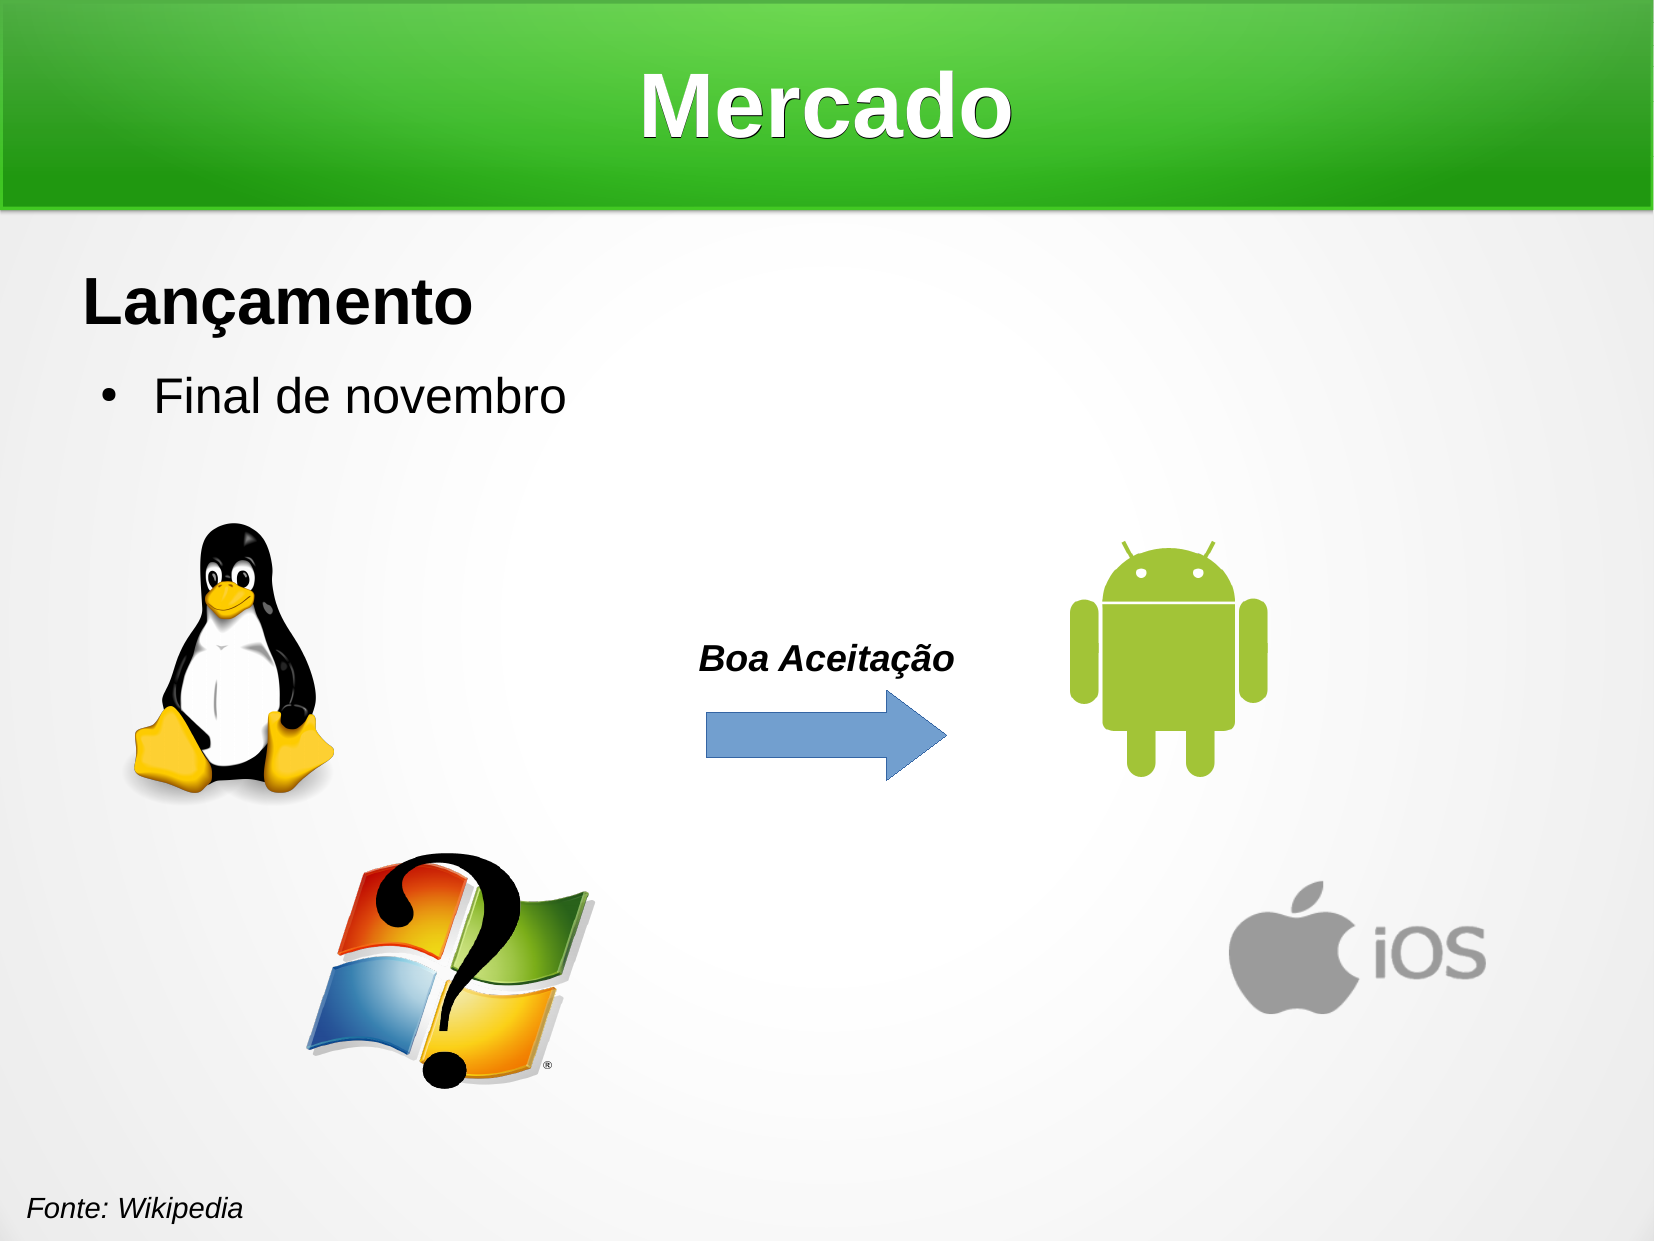

# Mercado
Lançamento
Final de novembro
Boa Aceitação
Fonte: Wikipedia